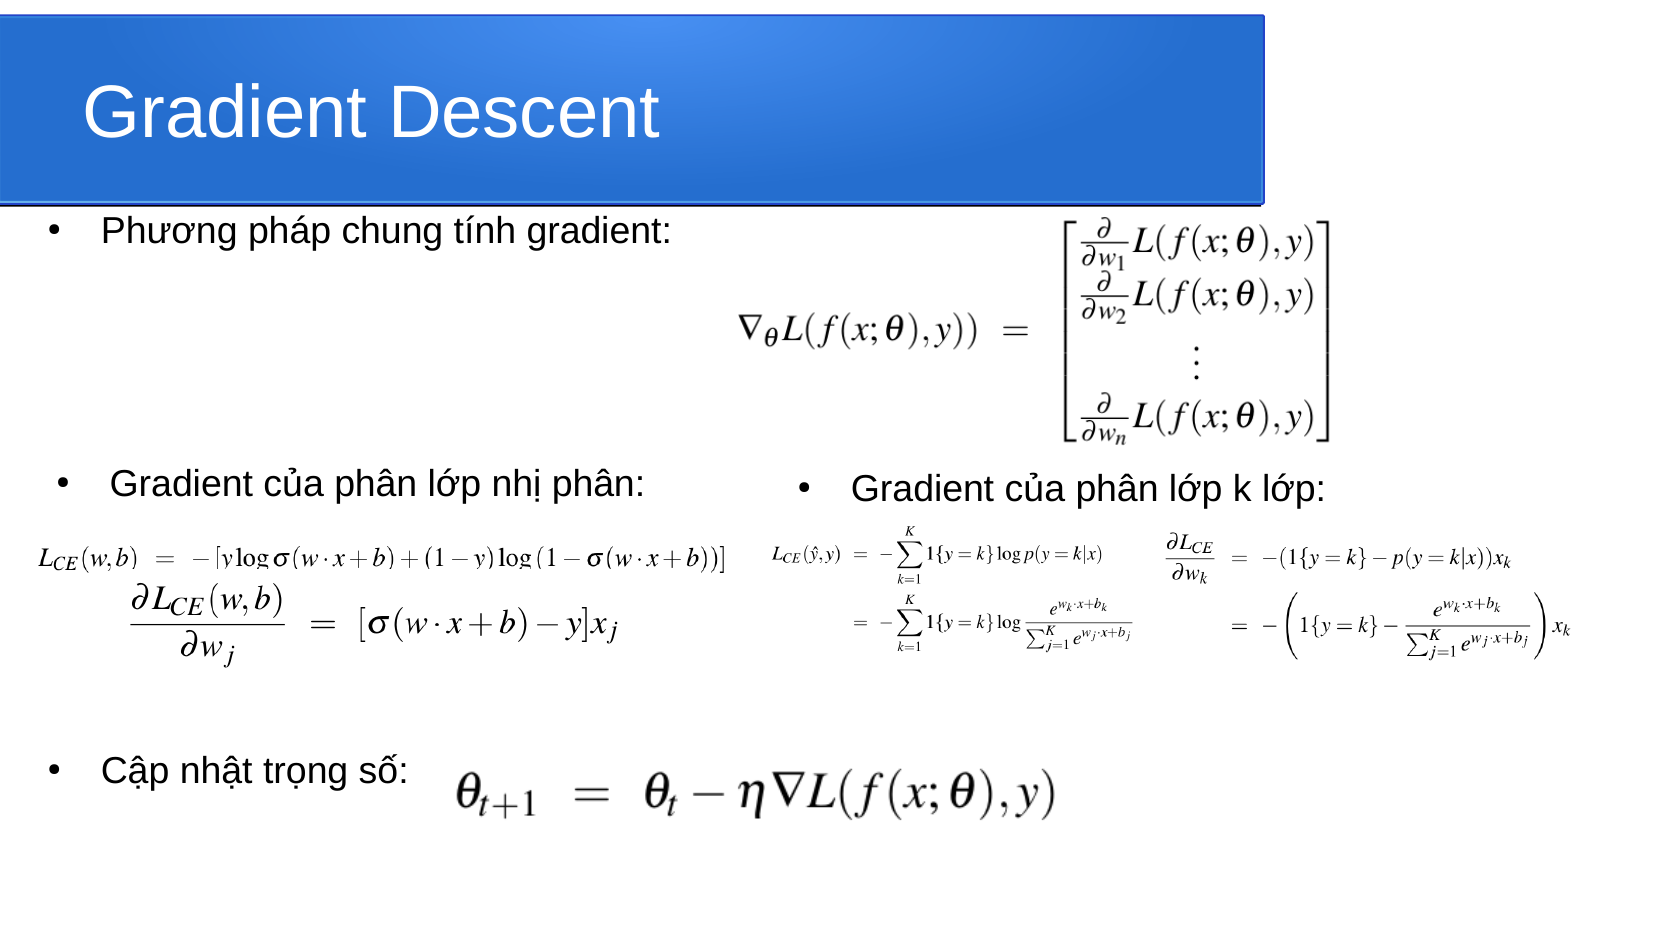

# Gradient Descent
Phương pháp chung tính gradient:
Gradient của phân lớp nhị phân:
Gradient của phân lớp k lớp:
Cập nhật trọng số: